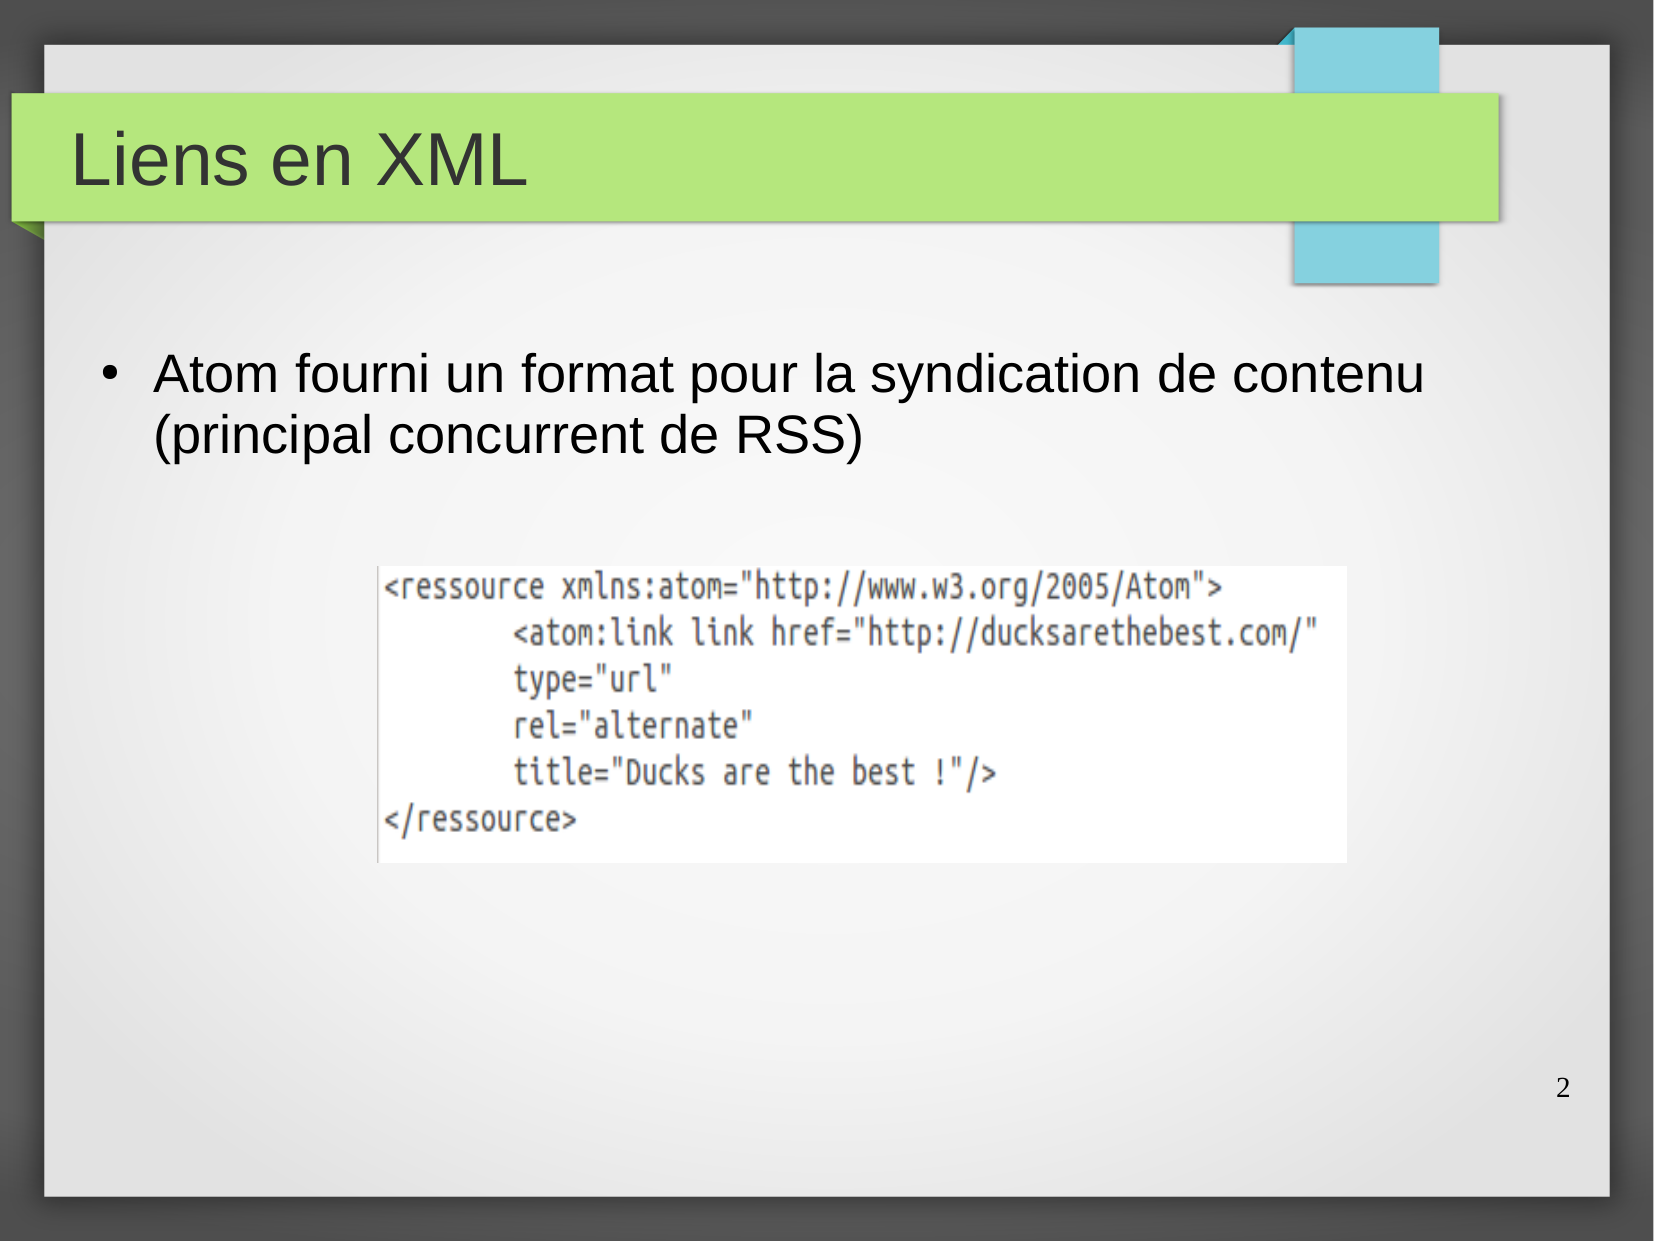

# Liens en XML
Atom fourni un format pour la syndication de contenu (principal concurrent de RSS)
2